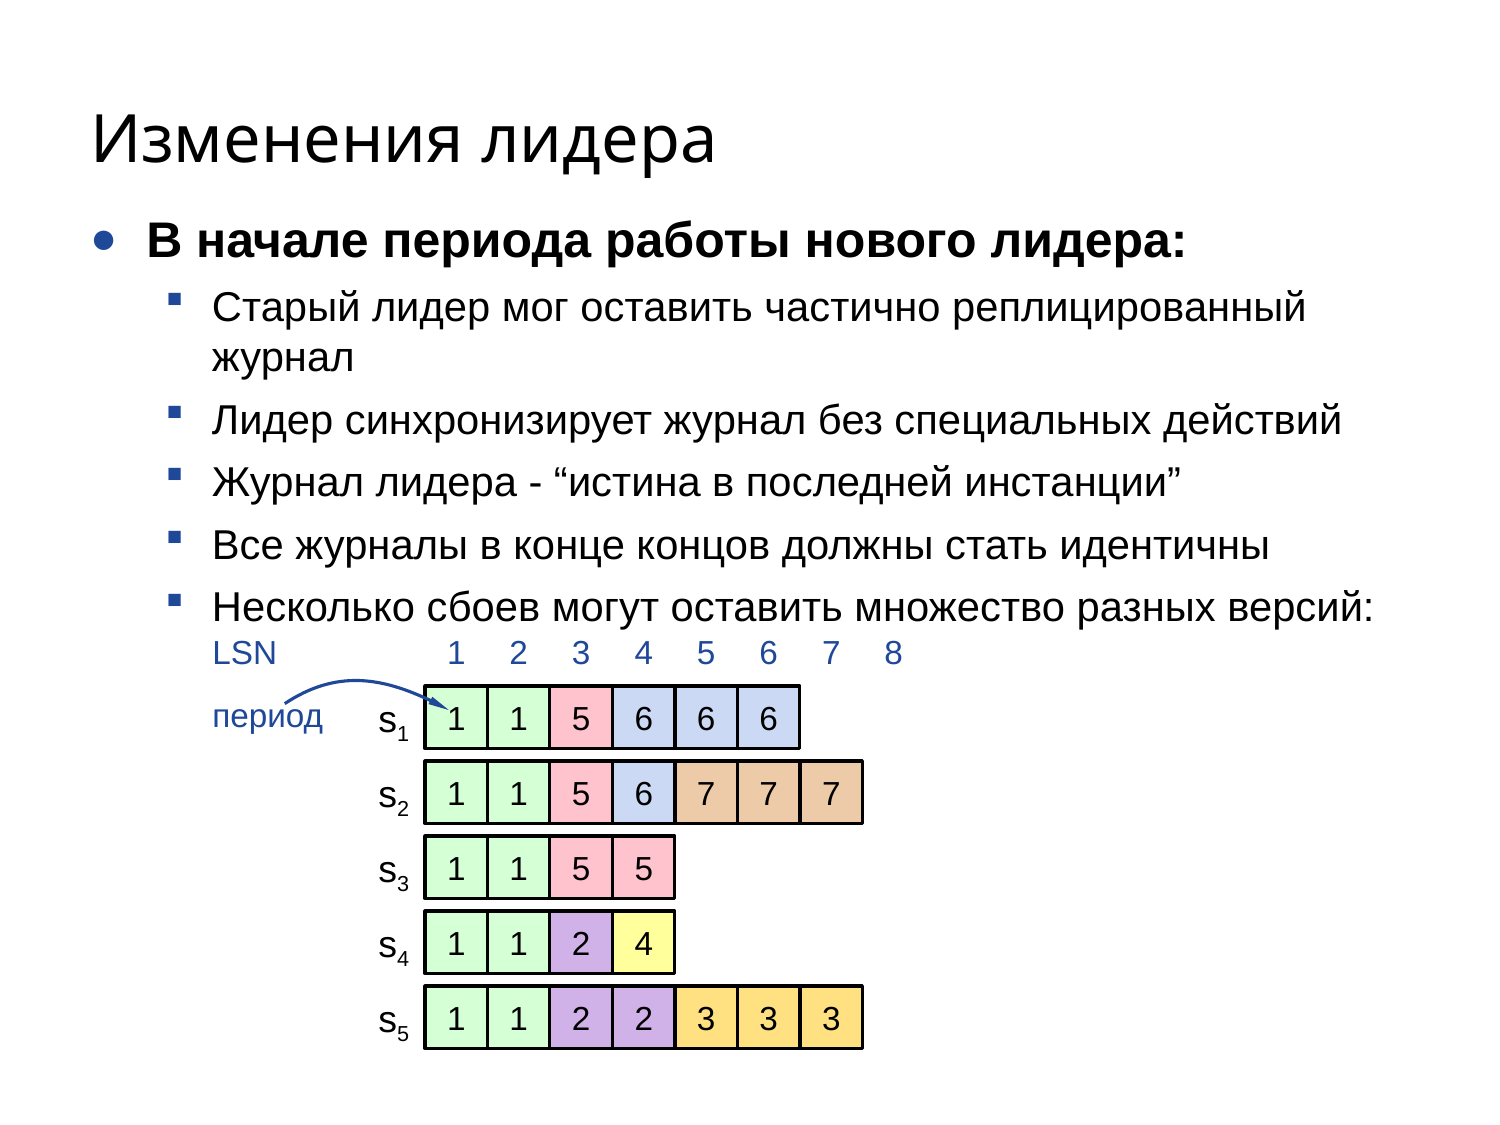

Изменения лидера
# В начале периода работы нового лидера:
Старый лидер мог оставить частично реплицированный журнал
Лидер синхронизирует журнал без специальных действий
Журнал лидера - “истина в последней инстанции”
Все журналы в конце концов должны стать идентичны
Несколько сбоев могут оставить множество разных версий:
1
2
3
4
5
6
7
8
LSN
1
1
5
6
6
6
период
s1
1
1
5
6
7
7
7
s2
1
1
5
5
s3
1
1
2
4
s4
1
1
2
2
3
3
3
s5